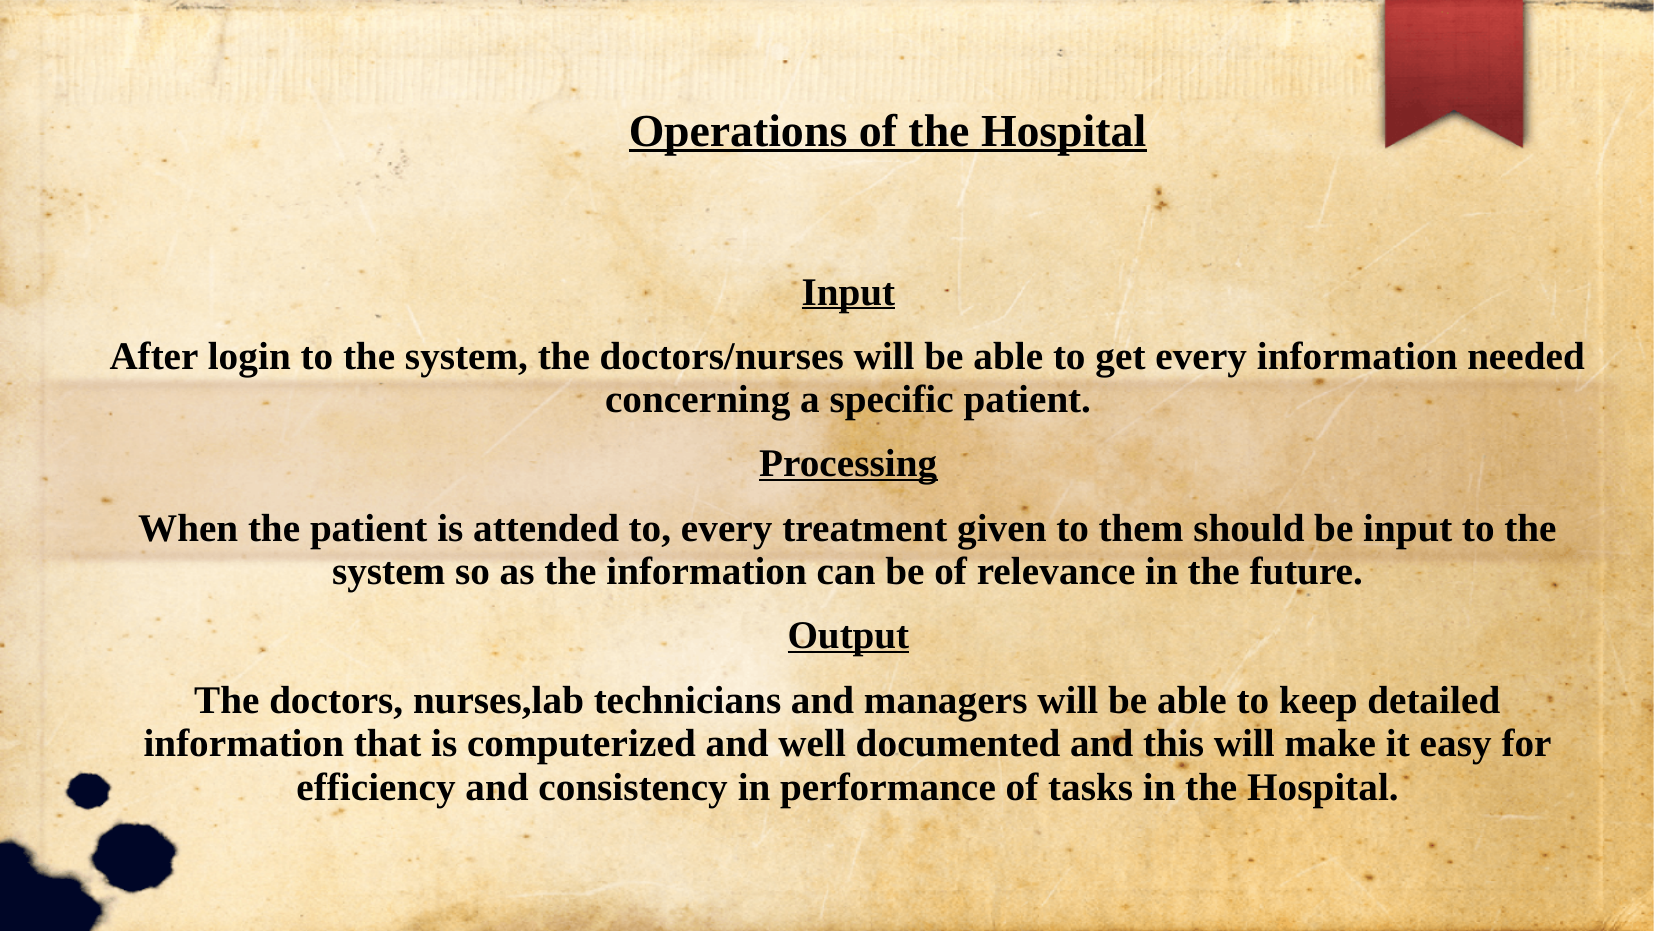

# Operations of the Hospital
Input
After login to the system, the doctors/nurses will be able to get every information needed concerning a specific patient.
Processing
When the patient is attended to, every treatment given to them should be input to the system so as the information can be of relevance in the future.
Output
The doctors, nurses,lab technicians and managers will be able to keep detailed information that is computerized and well documented and this will make it easy for efficiency and consistency in performance of tasks in the Hospital.